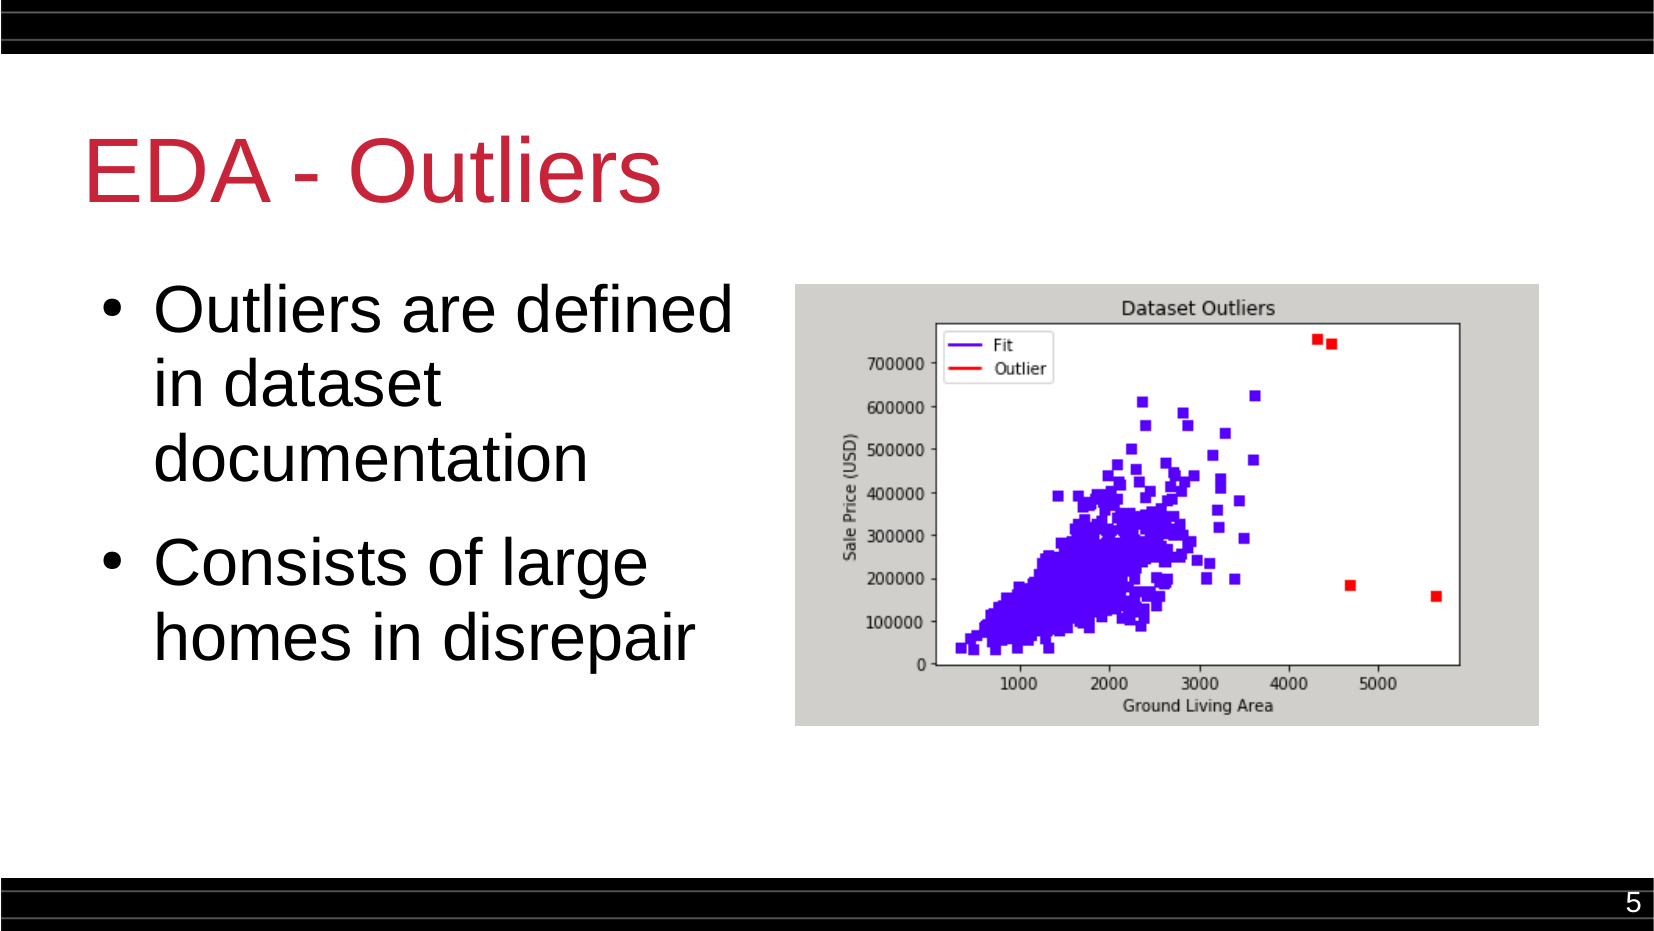

# EDA - Outliers
Outliers are defined in dataset documentation
Consists of large homes in disrepair